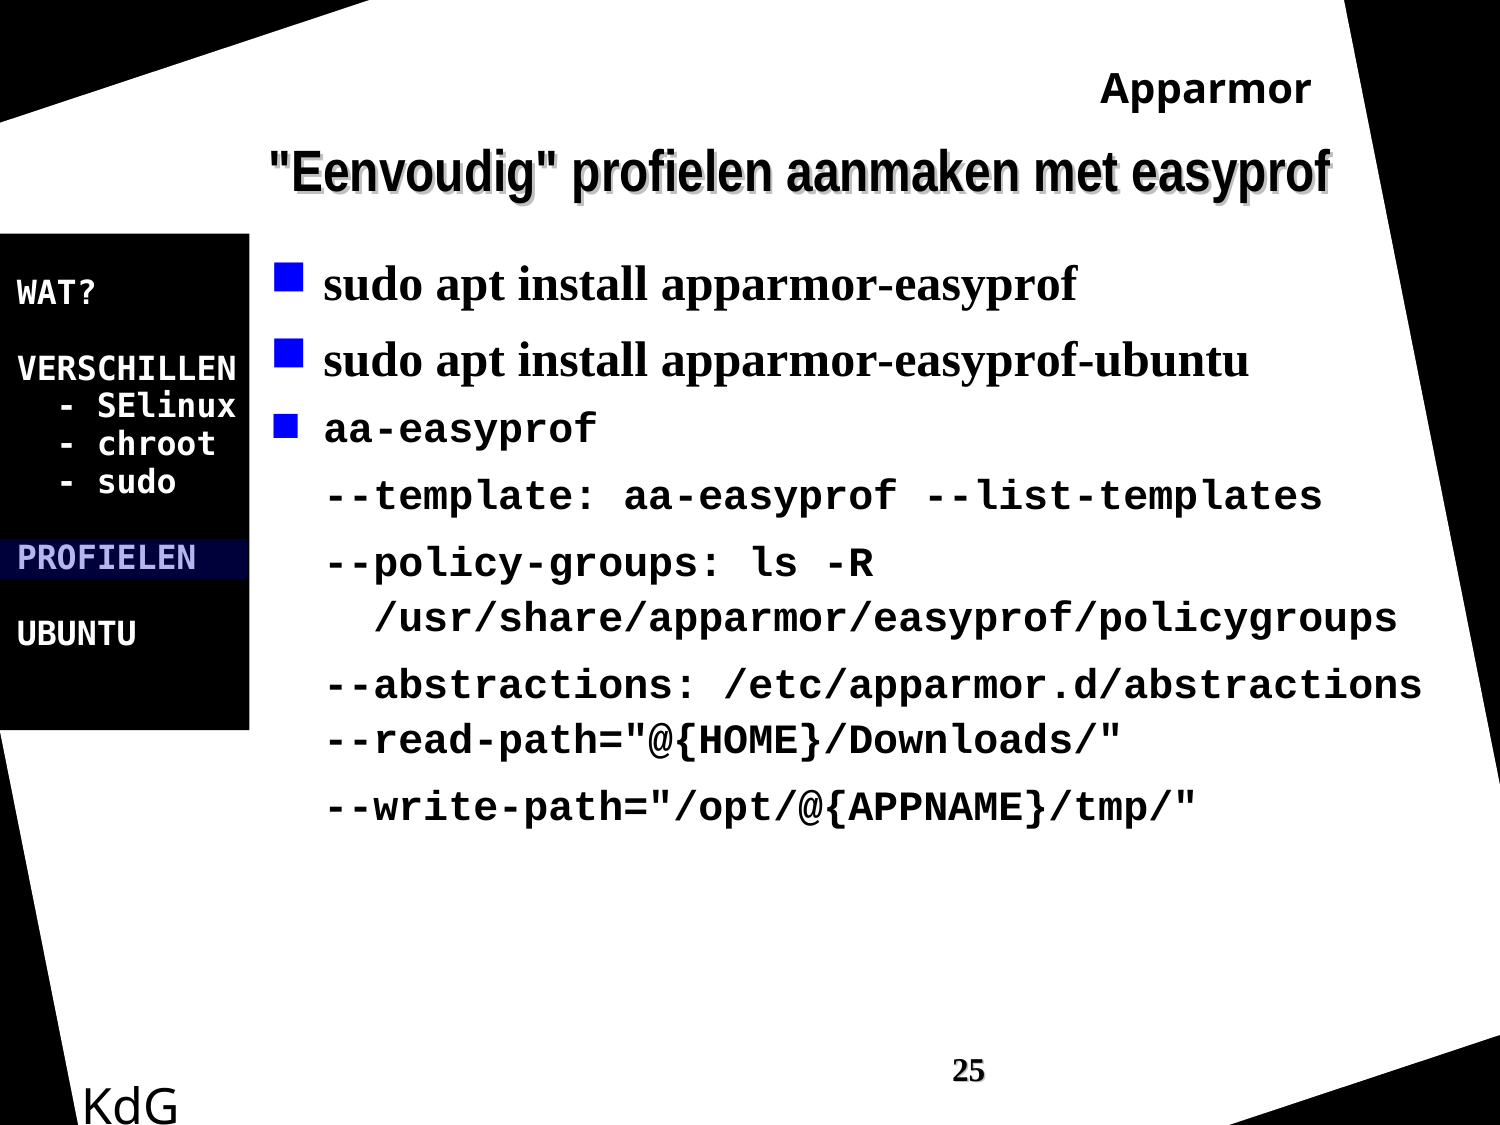

# "Eenvoudig" profielen aanmaken met easyprof
sudo apt install apparmor-easyprof
sudo apt install apparmor-easyprof-ubuntu
aa-easyprof
--template: aa-easyprof --list-templates
--policy-groups: ls -R
 /usr/share/apparmor/easyprof/policygroups
--abstractions: /etc/apparmor.d/abstractions
--read-path="@{HOME}/Downloads/"
--write-path="/opt/@{APPNAME}/tmp/"